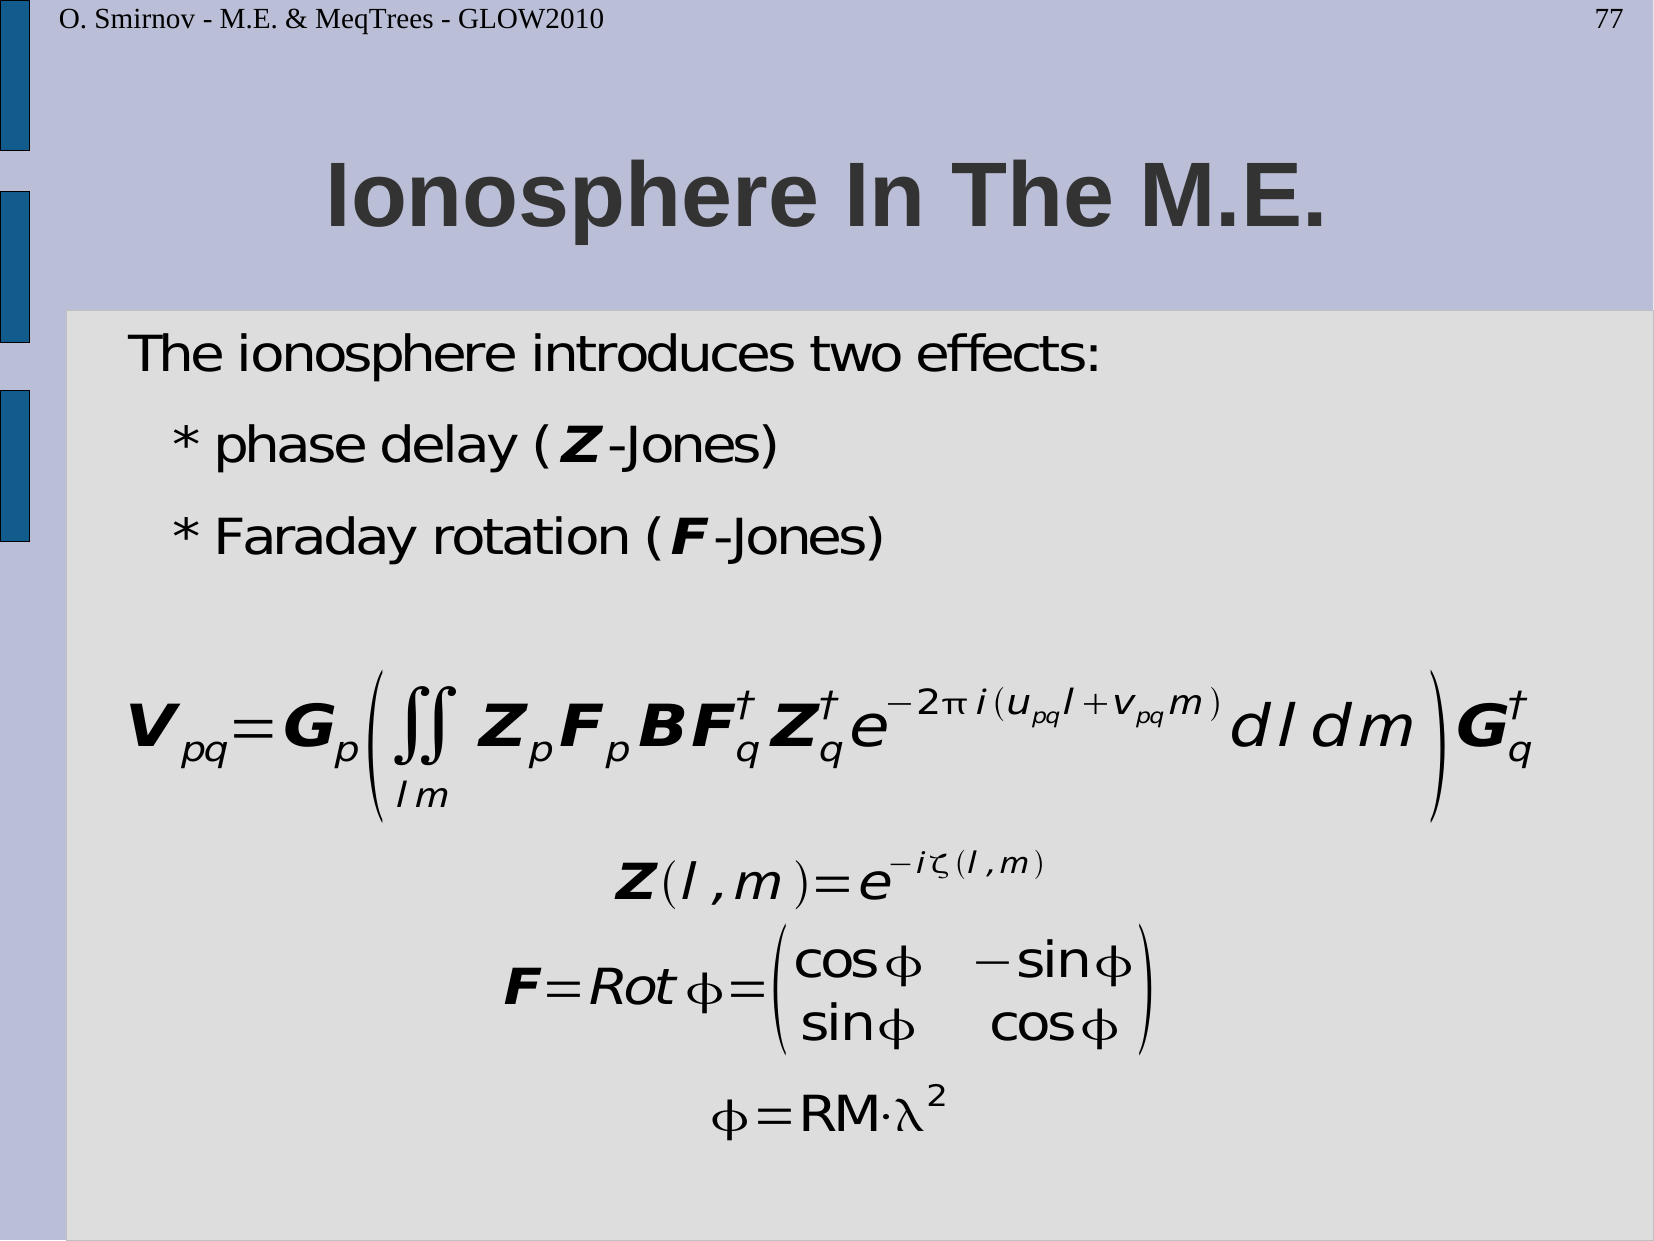

O. Smirnov - M.E. & MeqTrees - GLOW2010
77
# Ionosphere In The M.E.